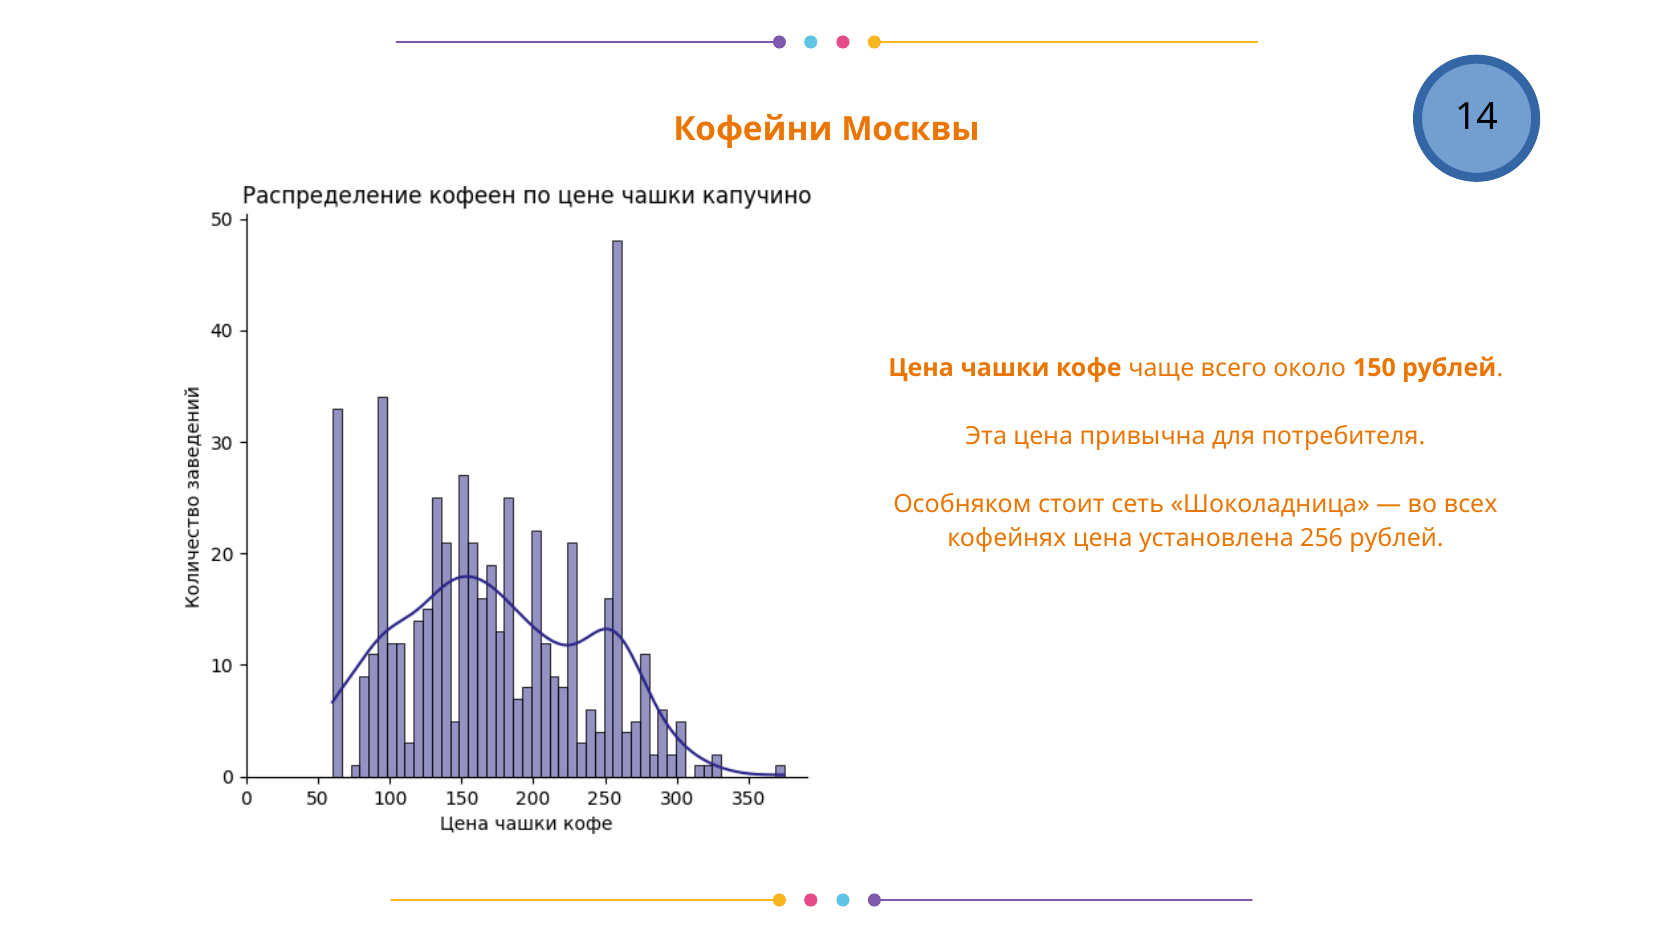

Кофейни Москвы
# Цена чашки кофе чаще всего около 150 рублей. Эта цена привычна для потребителя. Особняком стоит сеть «Шоколадница» — во всех кофейнях цена установлена 256 рублей.